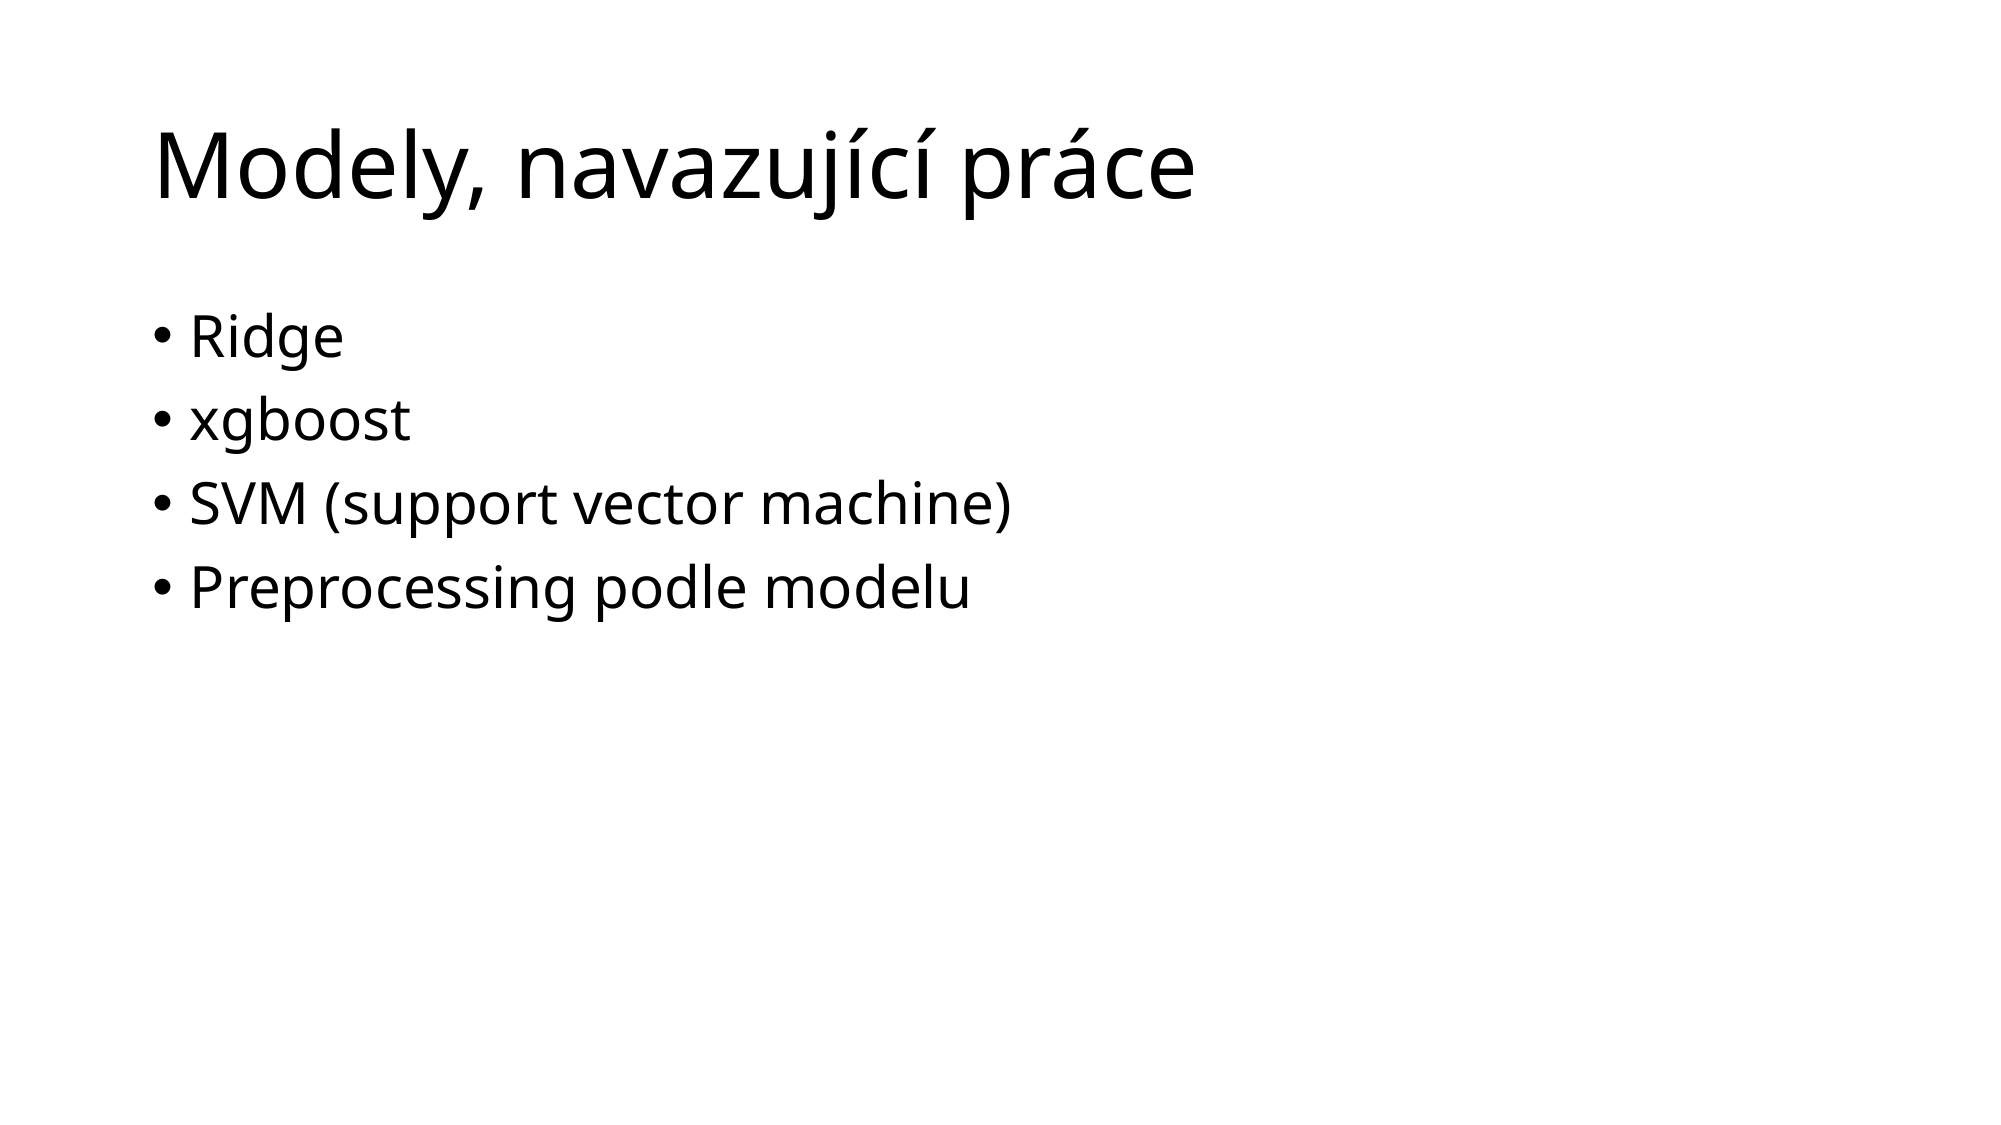

# Modely, navazující práce
Ridge
xgboost
SVM (support vector machine)
Preprocessing podle modelu